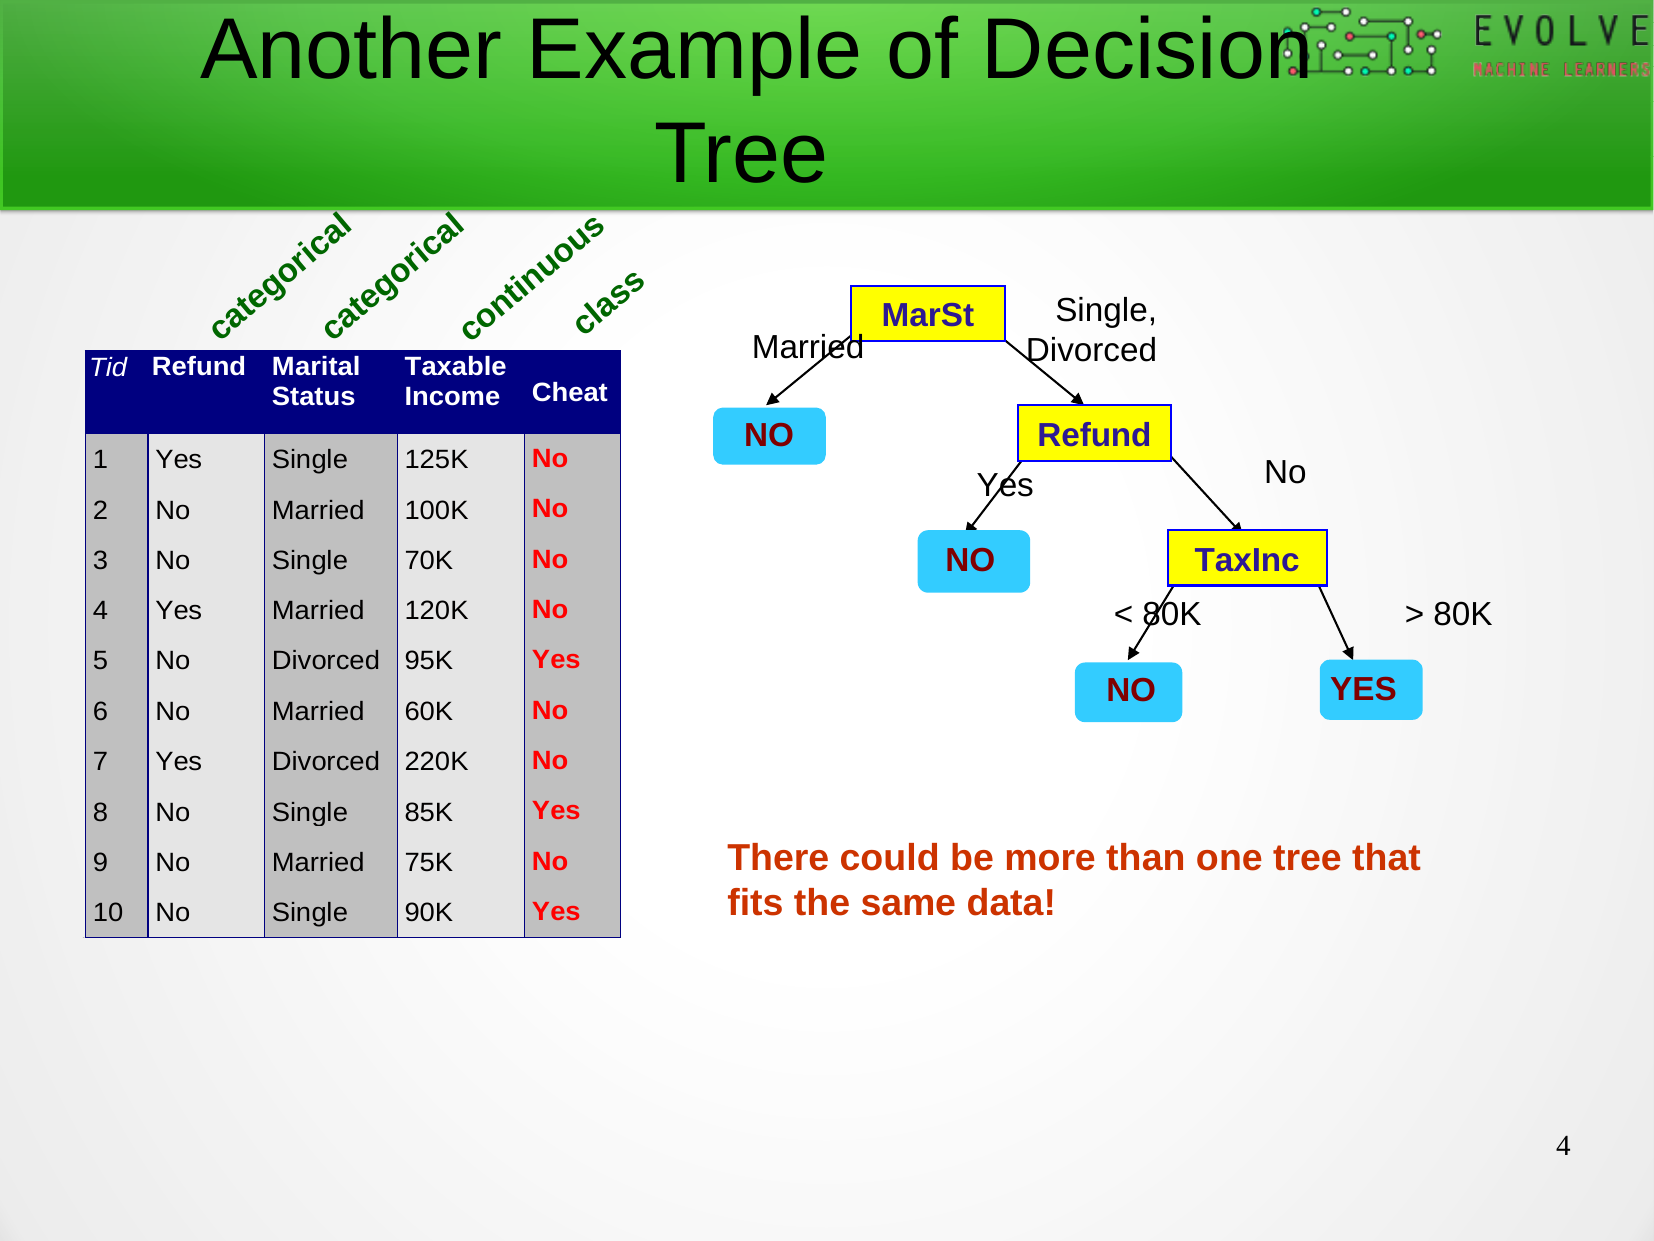

# Another Example of Decision Tree
categorical
categorical
continuous
class
Single, Divorced
MarSt
Married
NO
Refund
No
Yes
NO
TaxInc
< 80K
> 80K
YES
NO
There could be more than one tree that fits the same data!
4